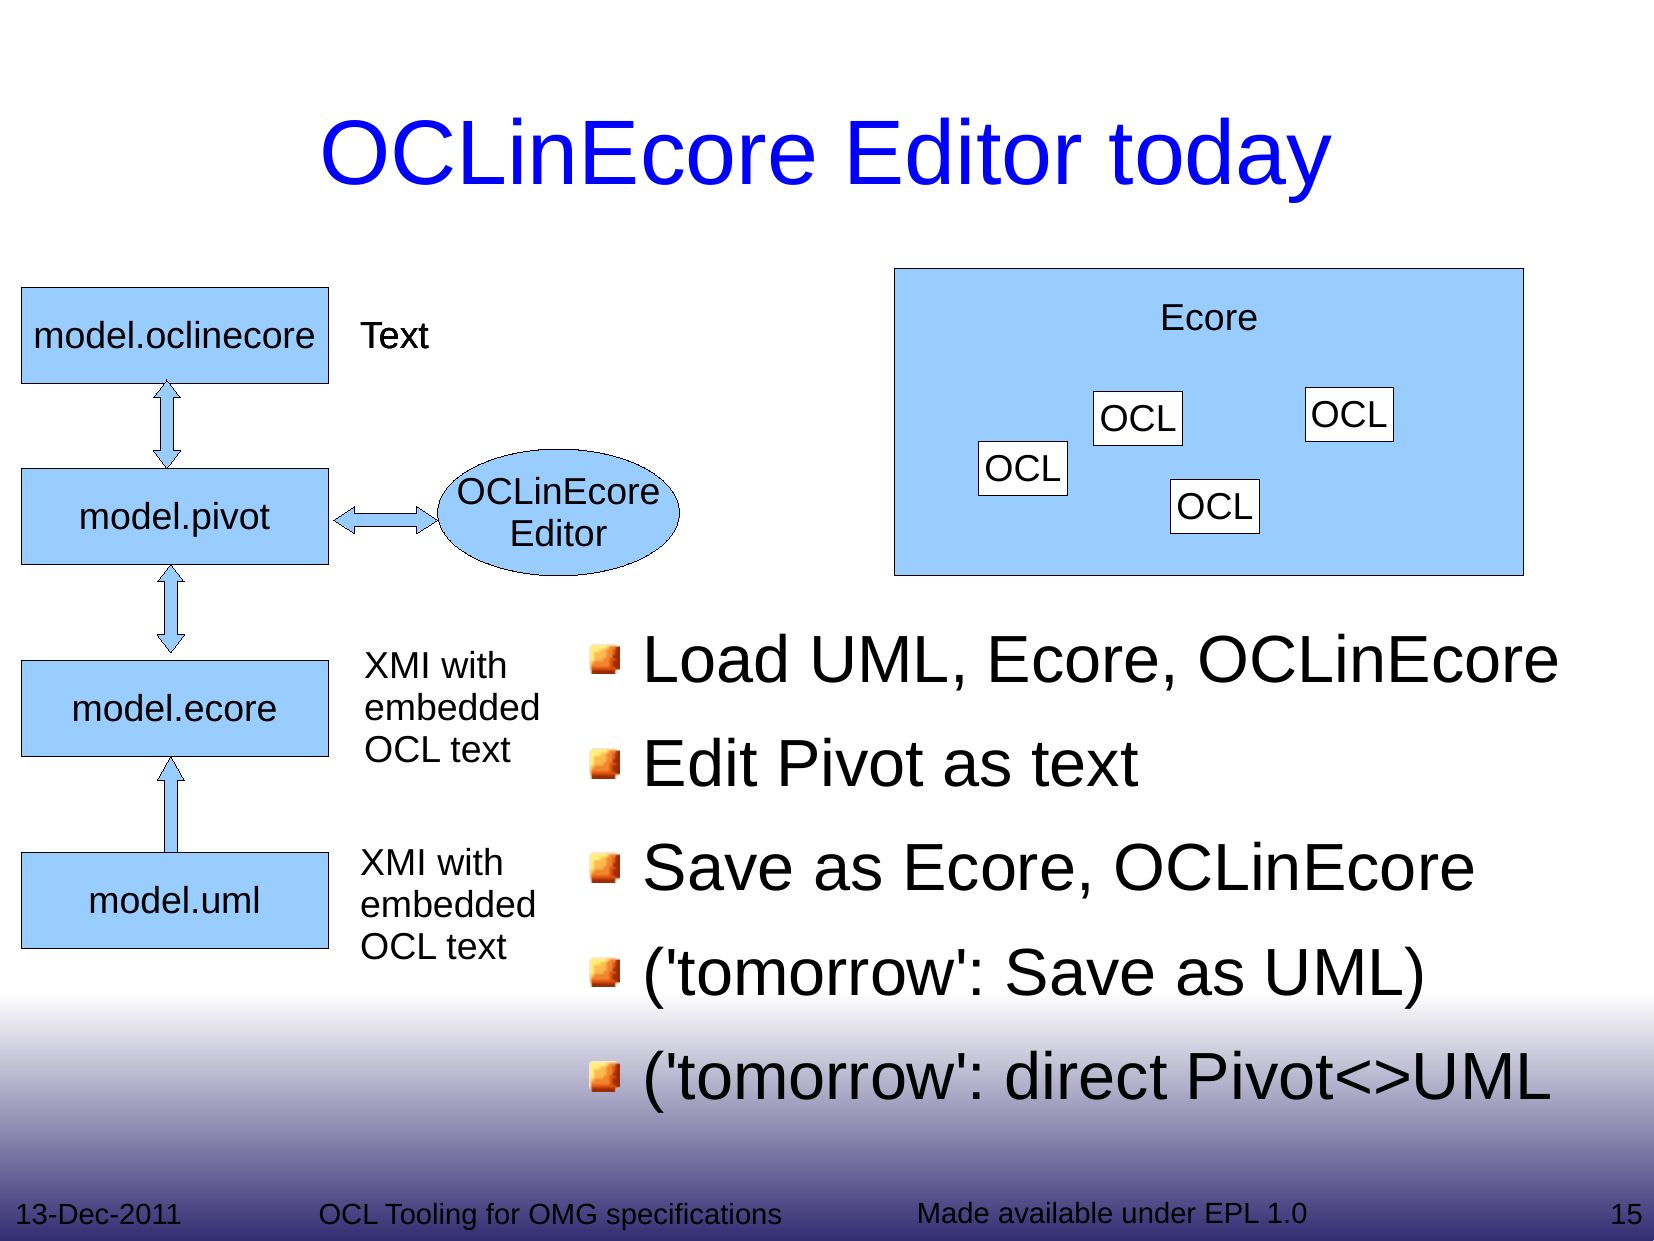

# OCLinEcore Editor today
Ecore
model.oclinecore
Text
Text
Text
OCL
OCL
OCL
OCLinEcore
Editor
model.pivot
OCL
Load UML, Ecore, OCLinEcore
Edit Pivot as text
Save as Ecore, OCLinEcore
('tomorrow': Save as UML)
('tomorrow': direct Pivot<>UML
XMI with embedded OCL text
model.ecore
XMI with embedded OCL text
model.uml
13-Dec-2011
OCL Tooling for OMG specifications
15